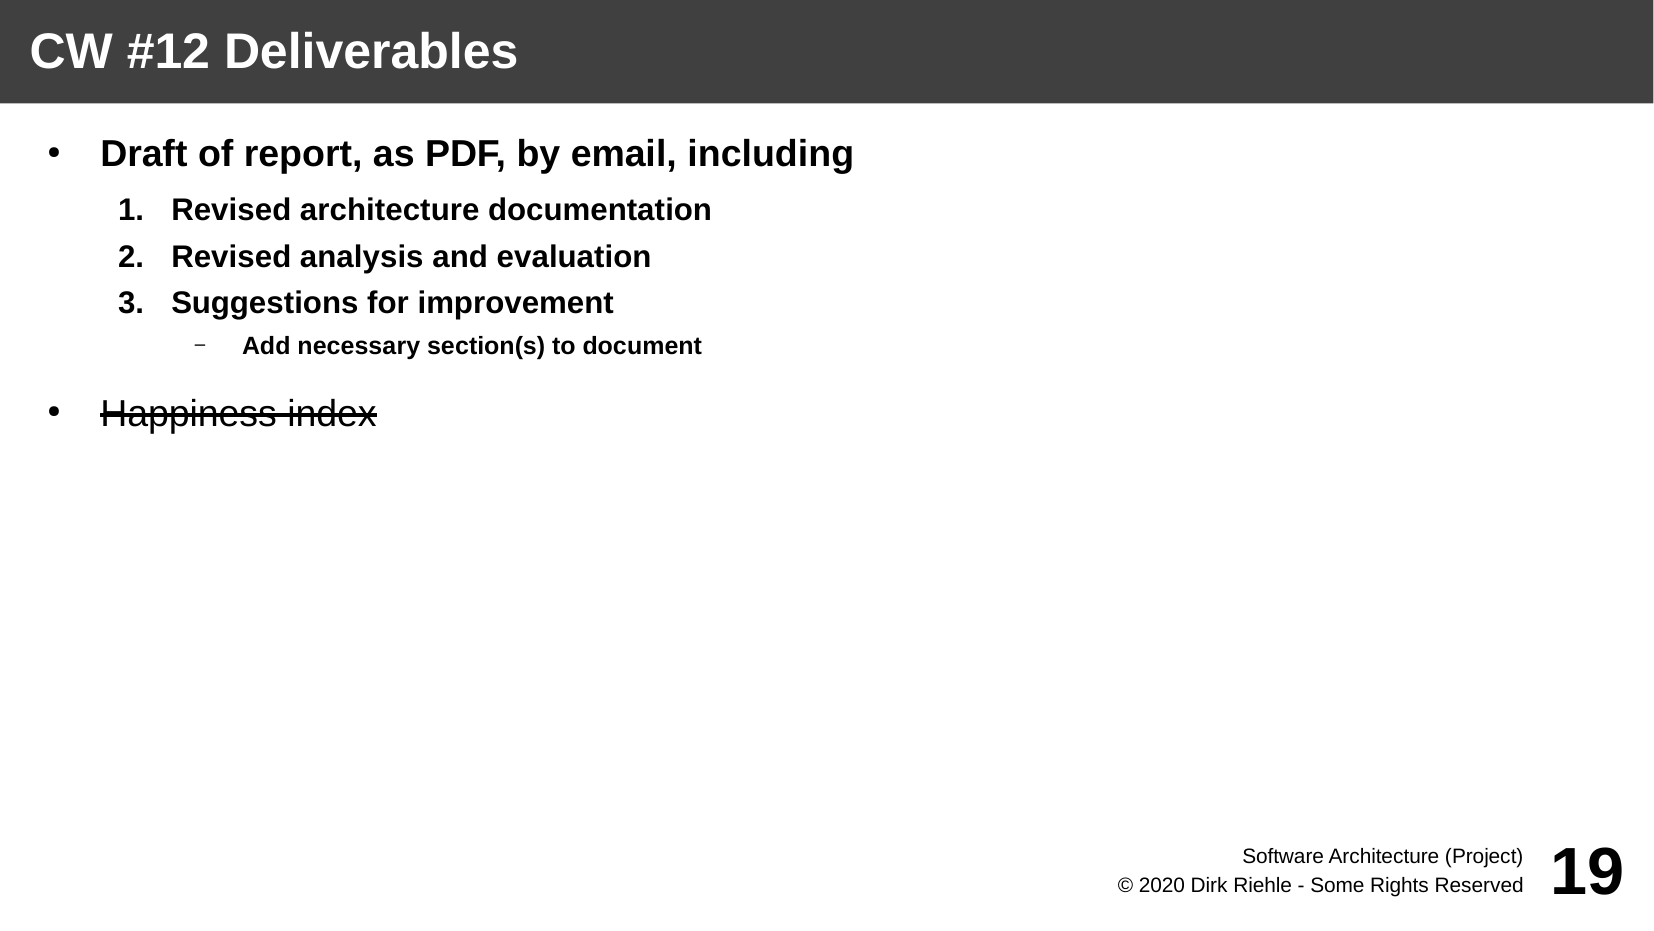

# CW #12 Deliverables
Draft of report, as PDF, by email, including
Revised architecture documentation
Revised analysis and evaluation
Suggestions for improvement
Add necessary section(s) to document
Happiness index
Software Architecture (Project)
19
© 2020 Dirk Riehle - Some Rights Reserved